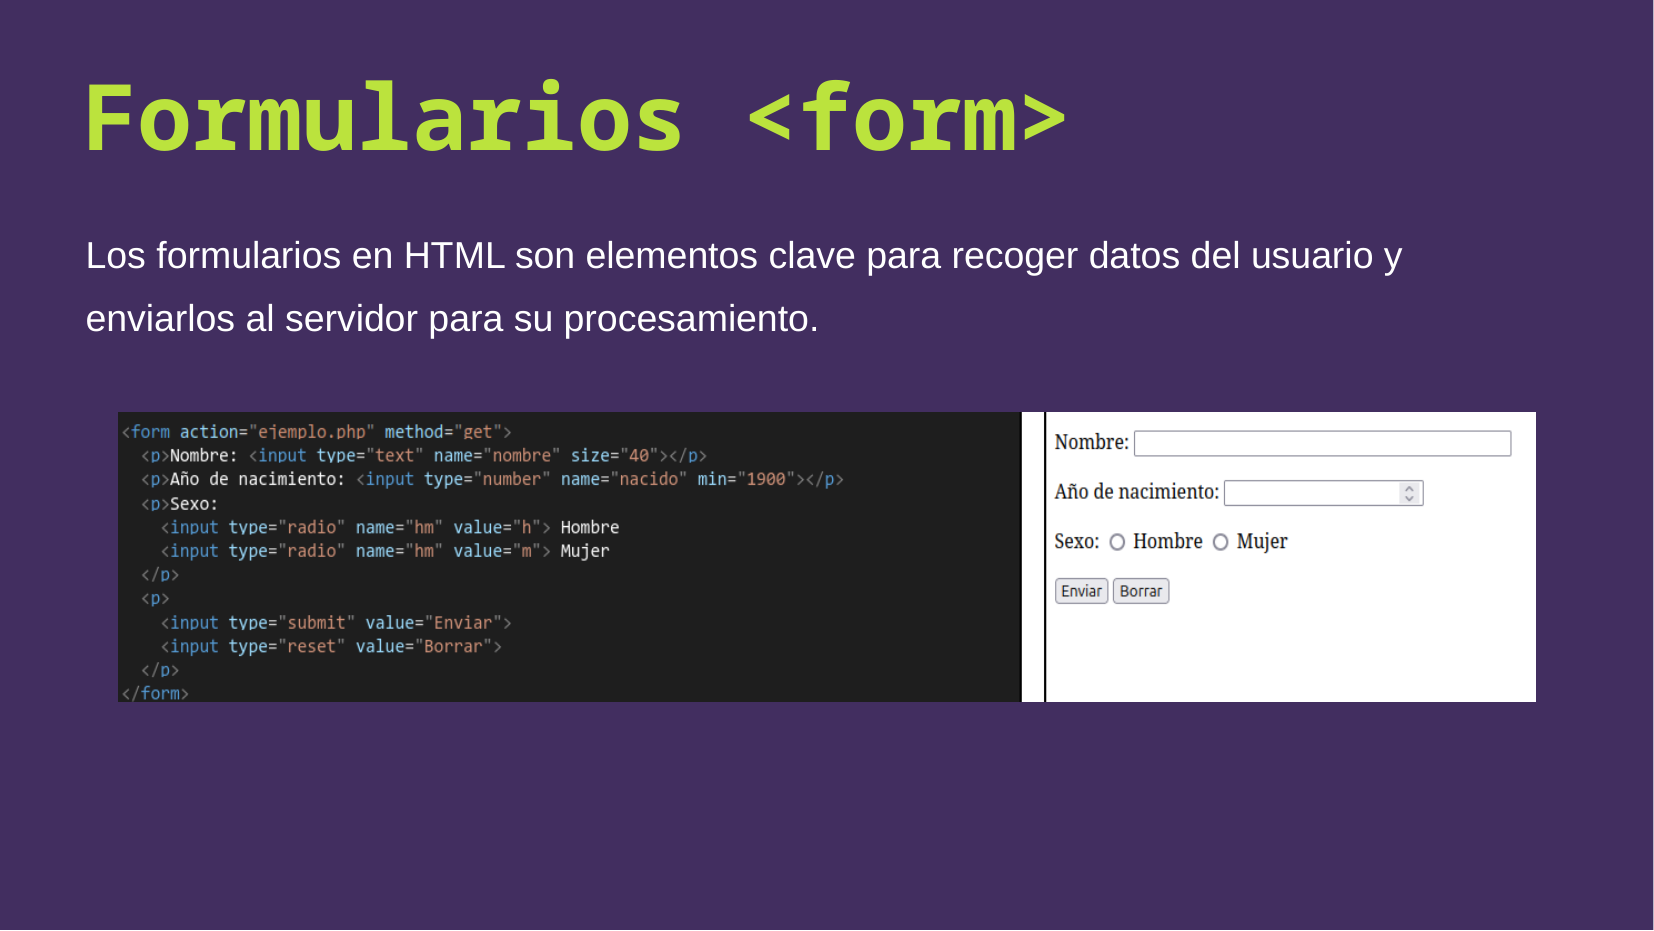

# Formularios <form>
Los formularios en HTML son elementos clave para recoger datos del usuario y enviarlos al servidor para su procesamiento.